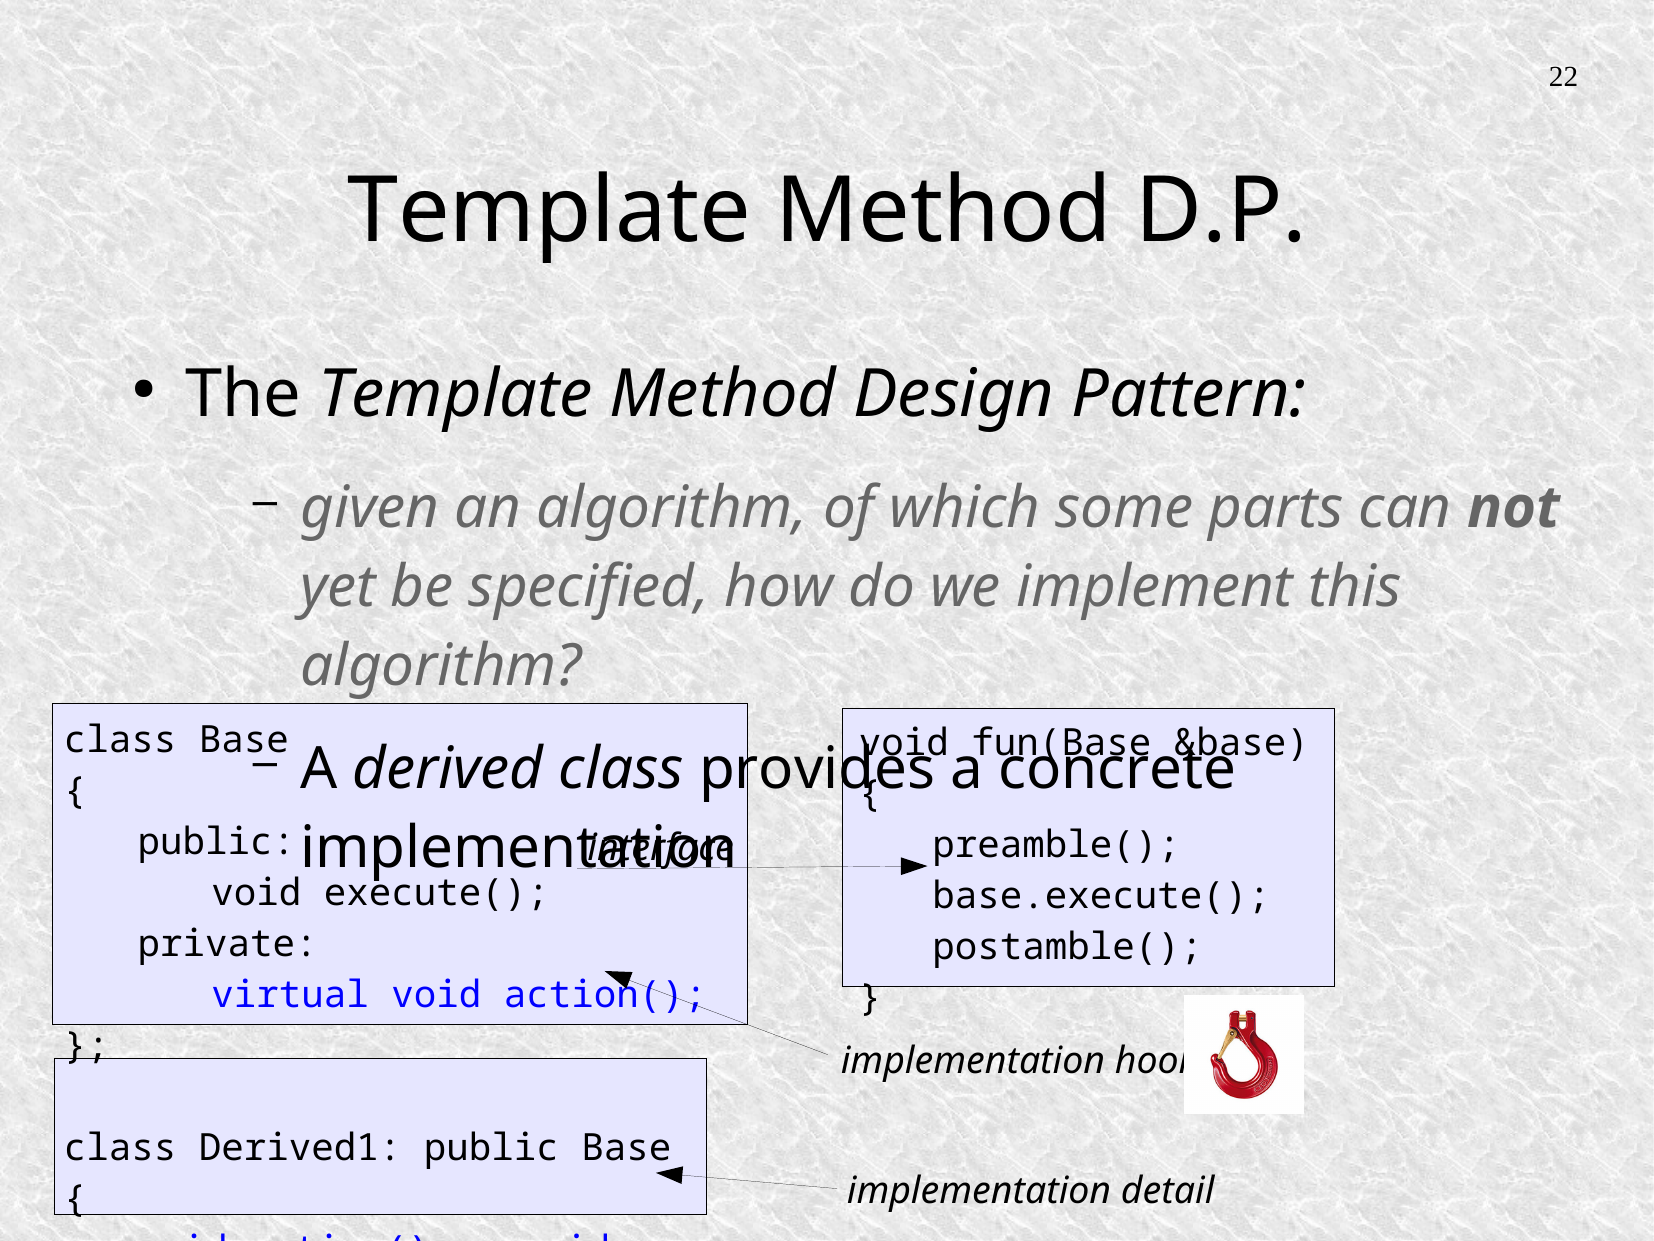

22
# Template Method D.P.
The Template Method Design Pattern:
given an algorithm, of which some parts can not yet be specified, how do we implement this algorithm?
A derived class provides a concrete implementation
class Base
{
	public:
		void execute();
	private:
		virtual void action();
};
class Derived1: public Base
{
	void action() override;
void fun(Base &base)
{
	preamble();
	base.execute();
	postamble();
}
interface
implementation hook
implementation detail